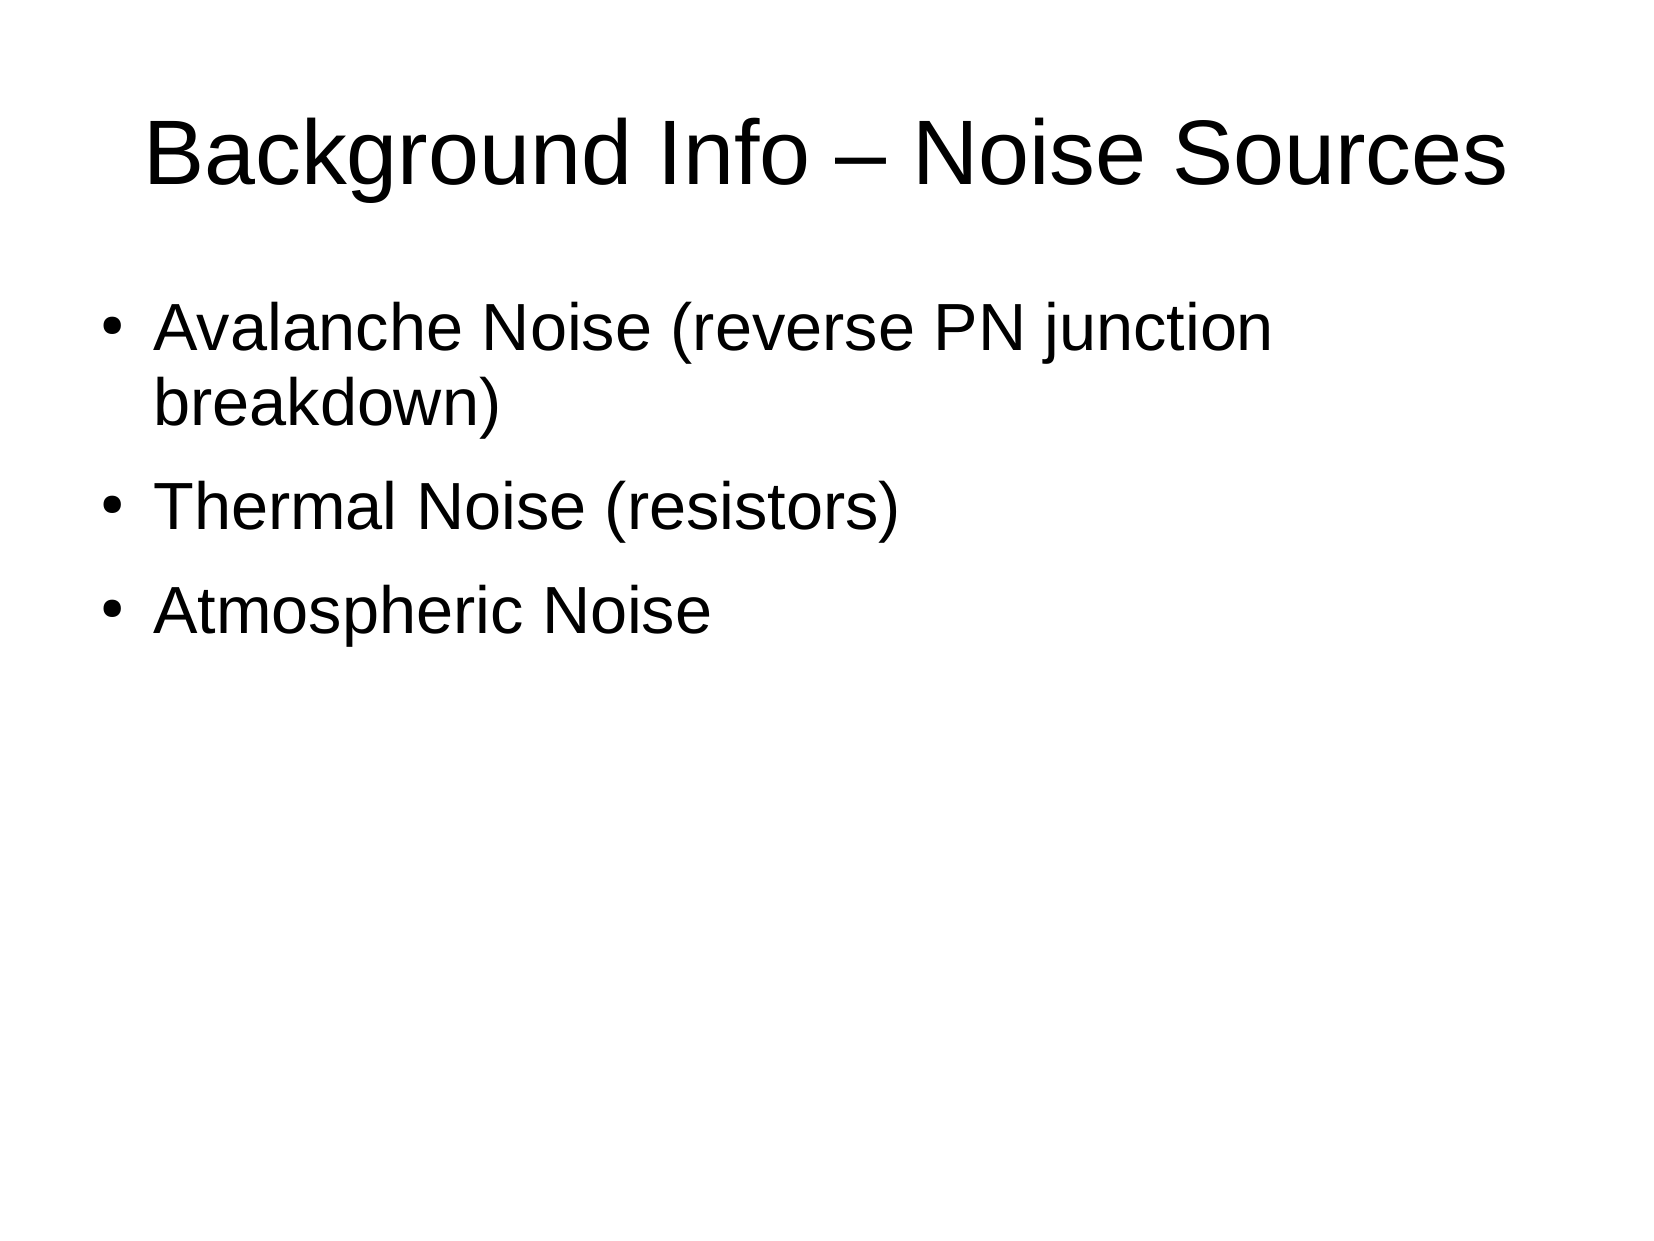

# Background Info – Noise Sources
Avalanche Noise (reverse PN junction breakdown)
Thermal Noise (resistors)
Atmospheric Noise